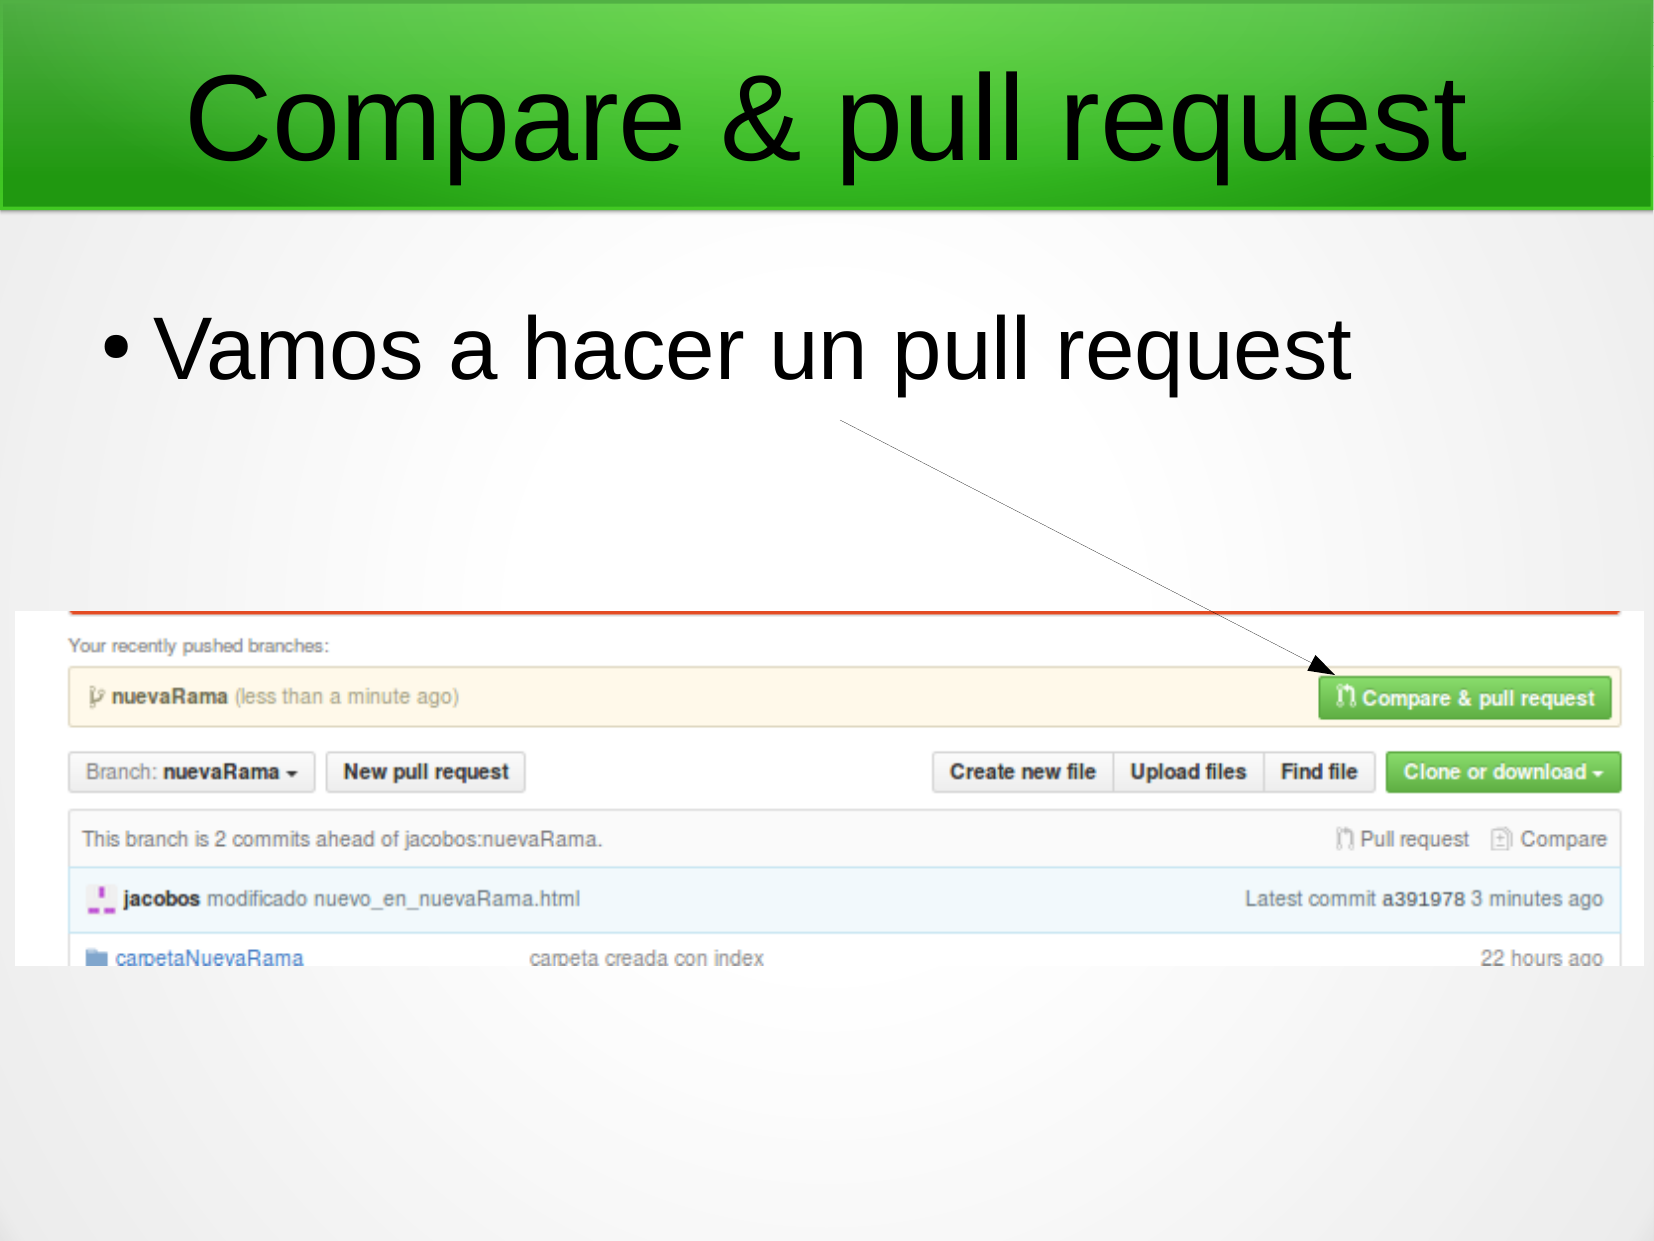

# Compare & pull request
Vamos a hacer un pull request